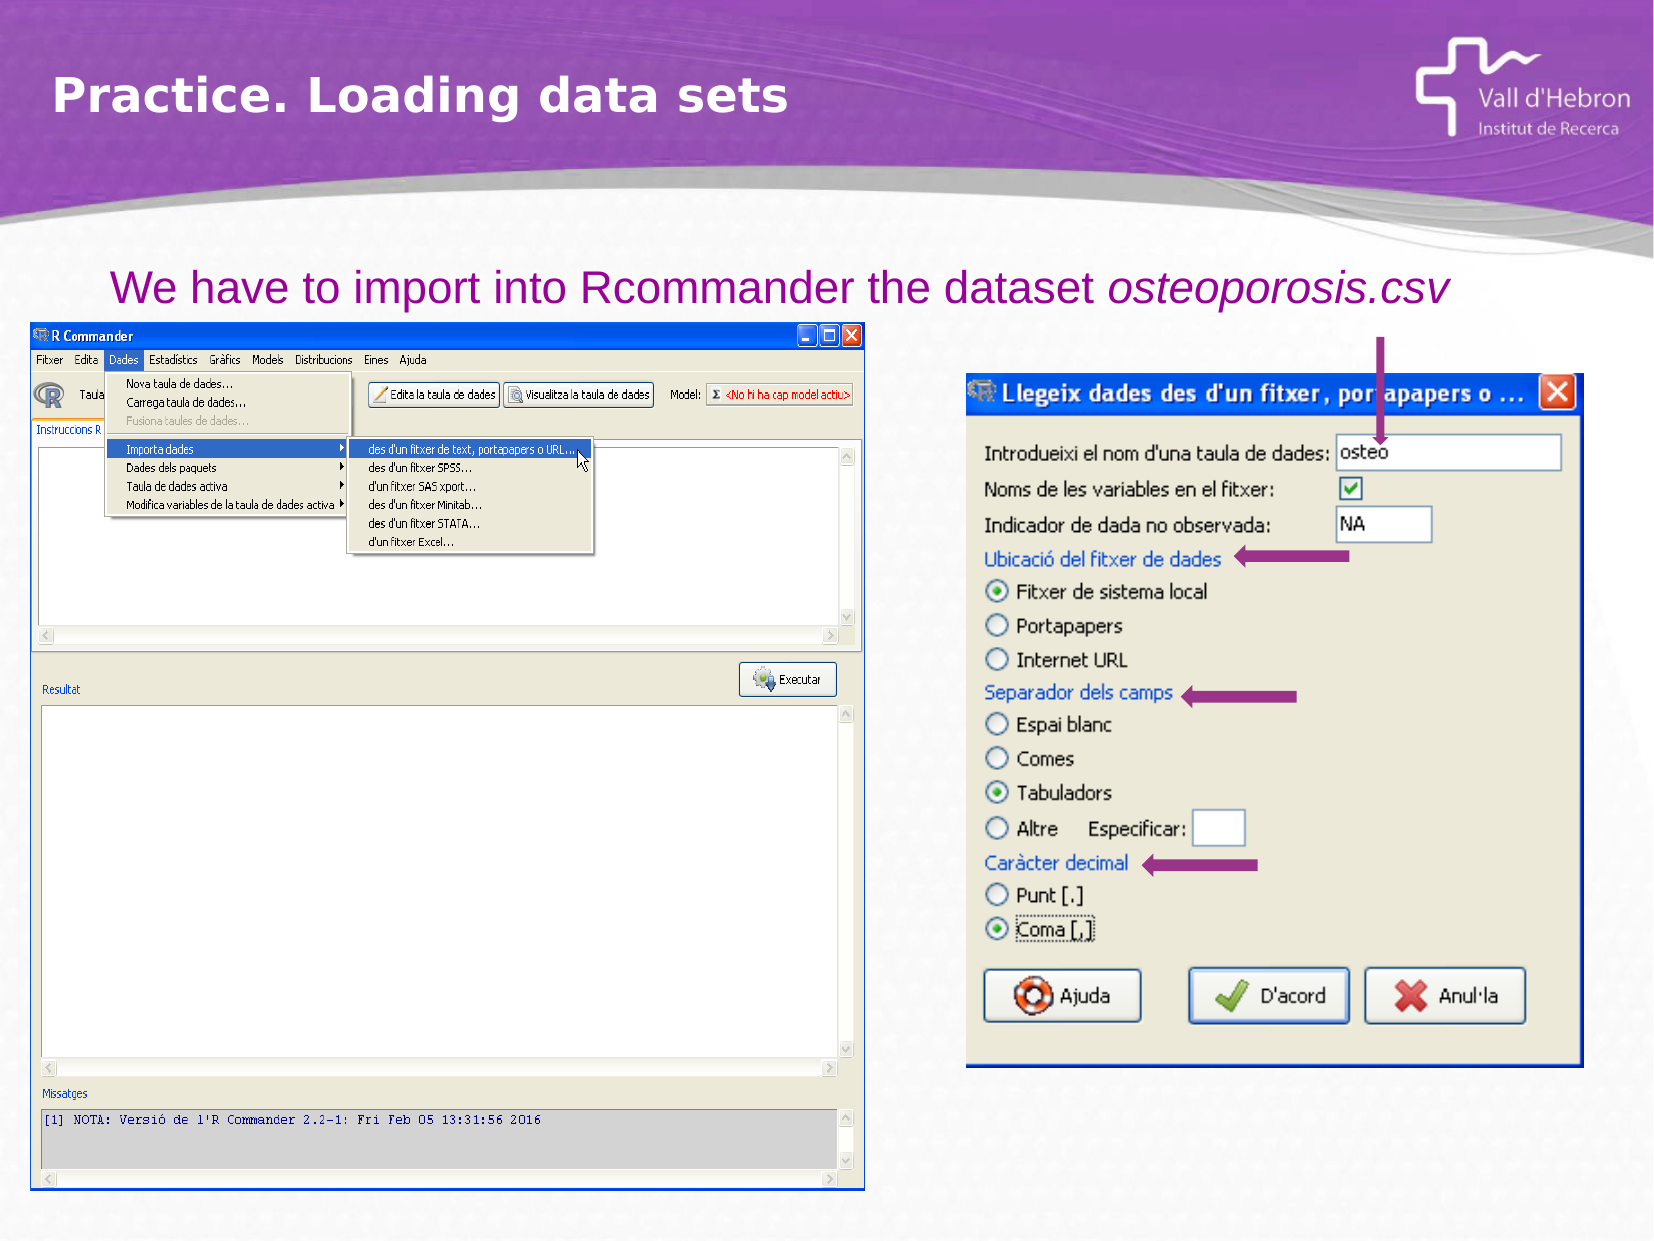

Practice. Loading data sets
We have to import into Rcommander the dataset osteoporosis.csv